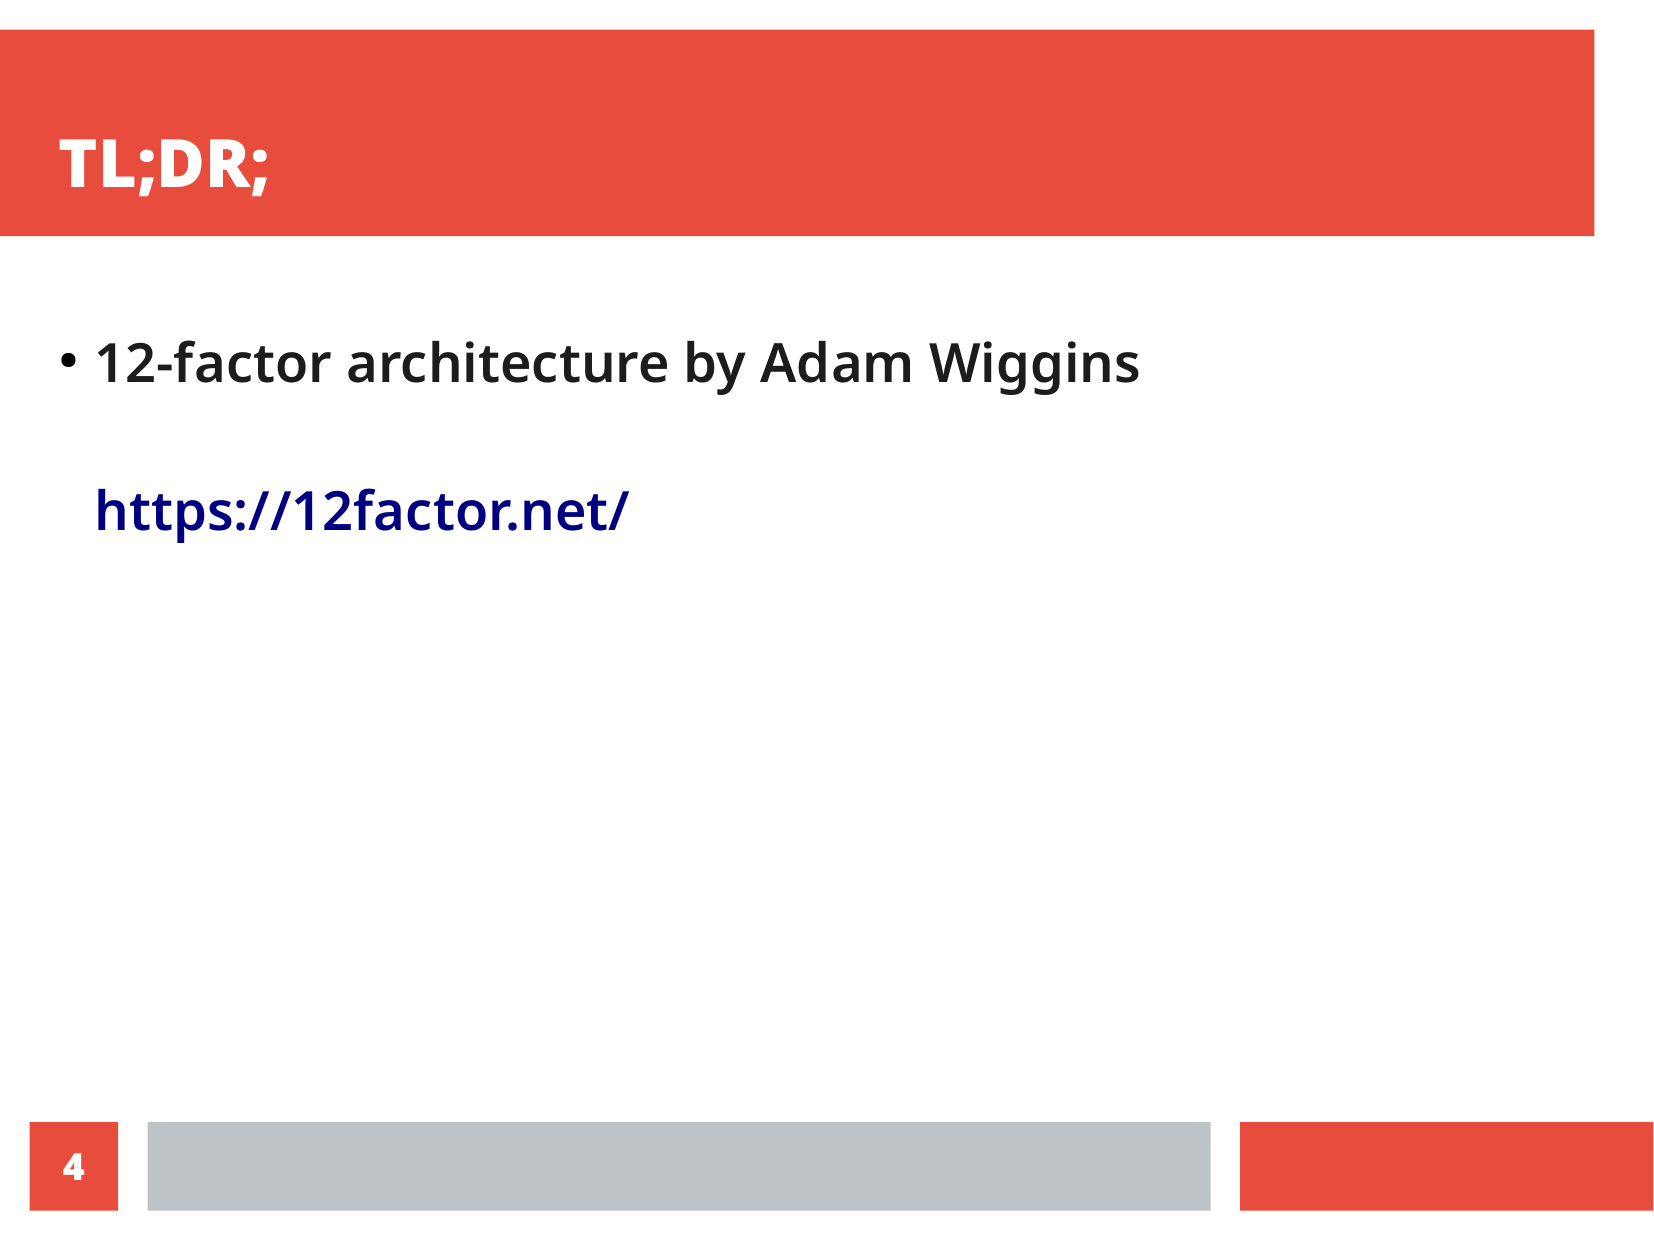

# TL;DR;
12-factor architecture by Adam Wiggins
https://12factor.net/
4